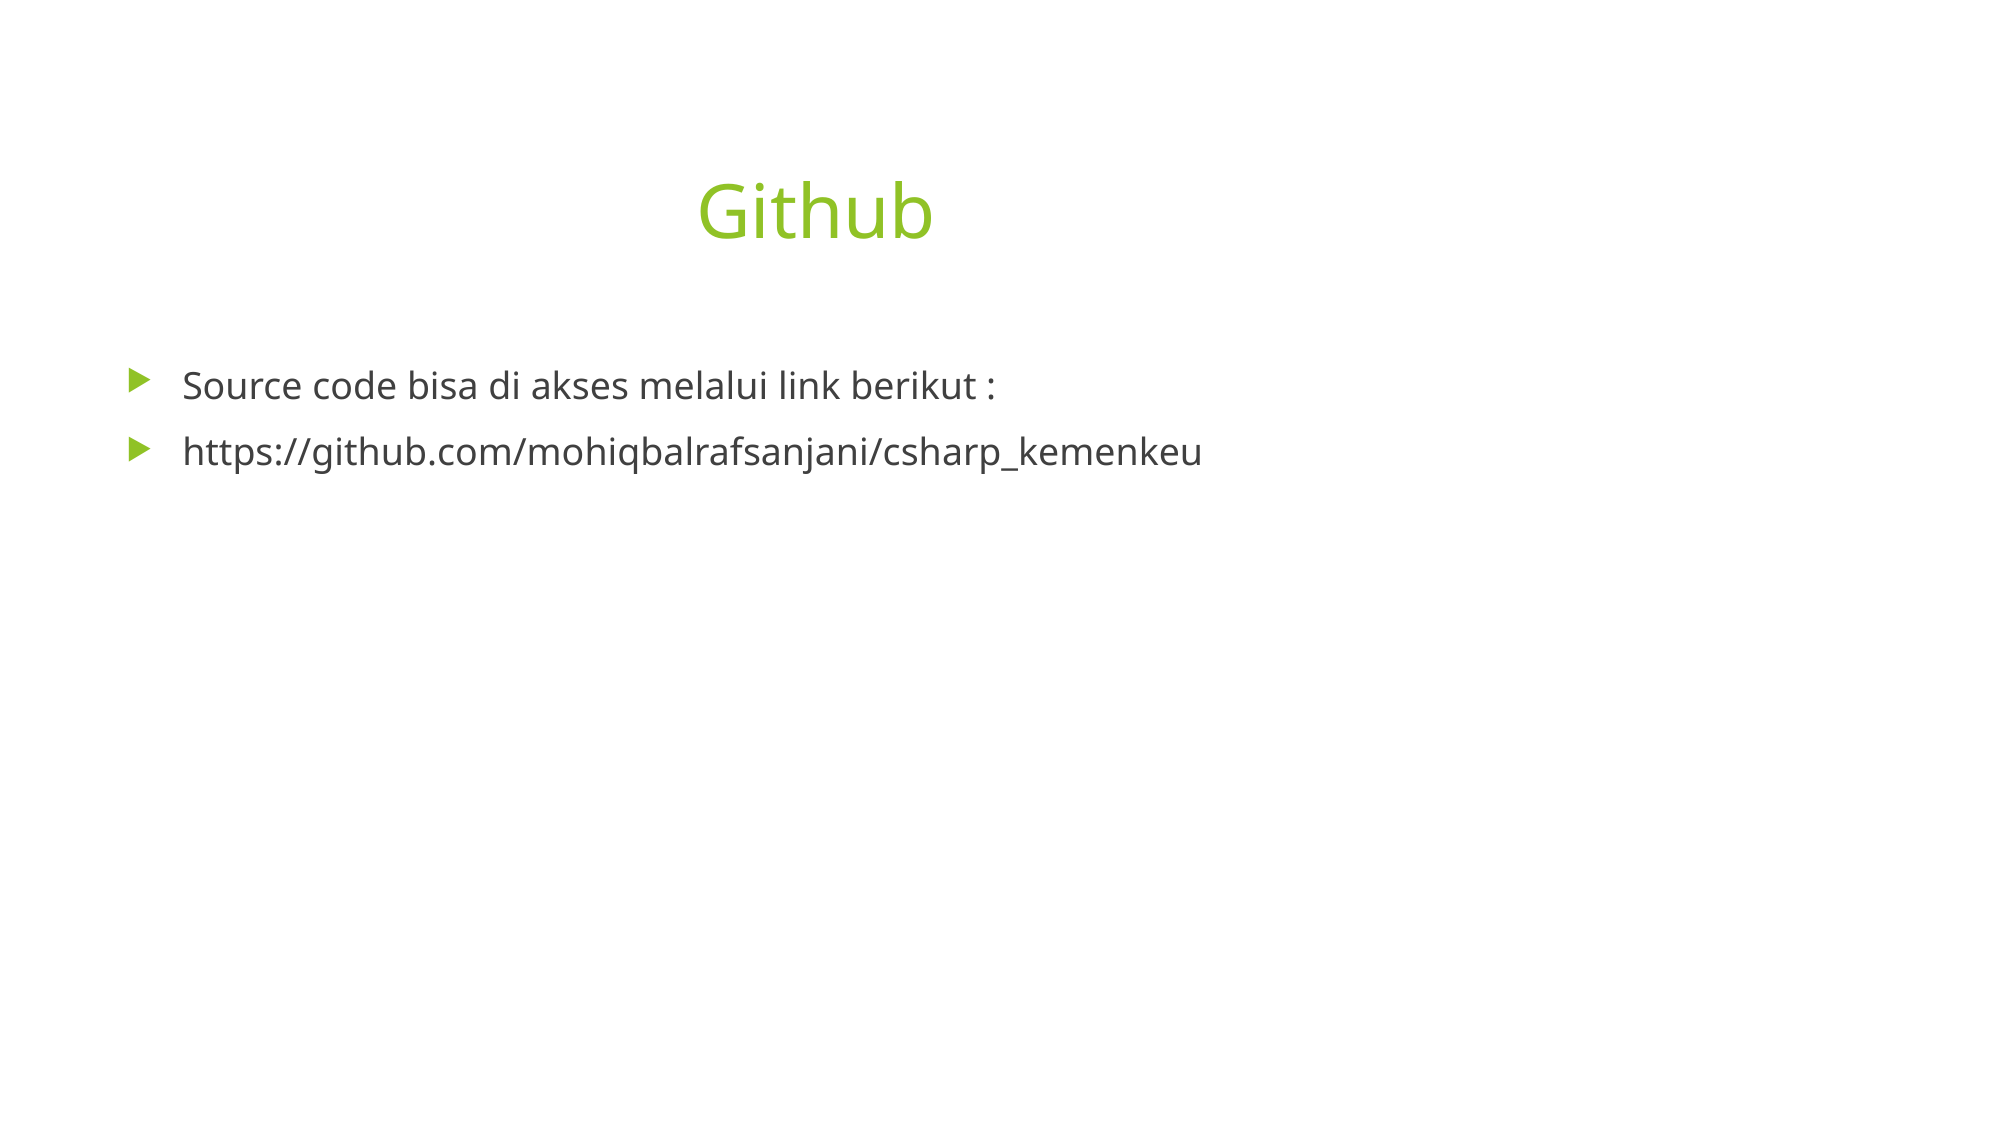

# Github
Source code bisa di akses melalui link berikut :
https://github.com/mohiqbalrafsanjani/csharp_kemenkeu